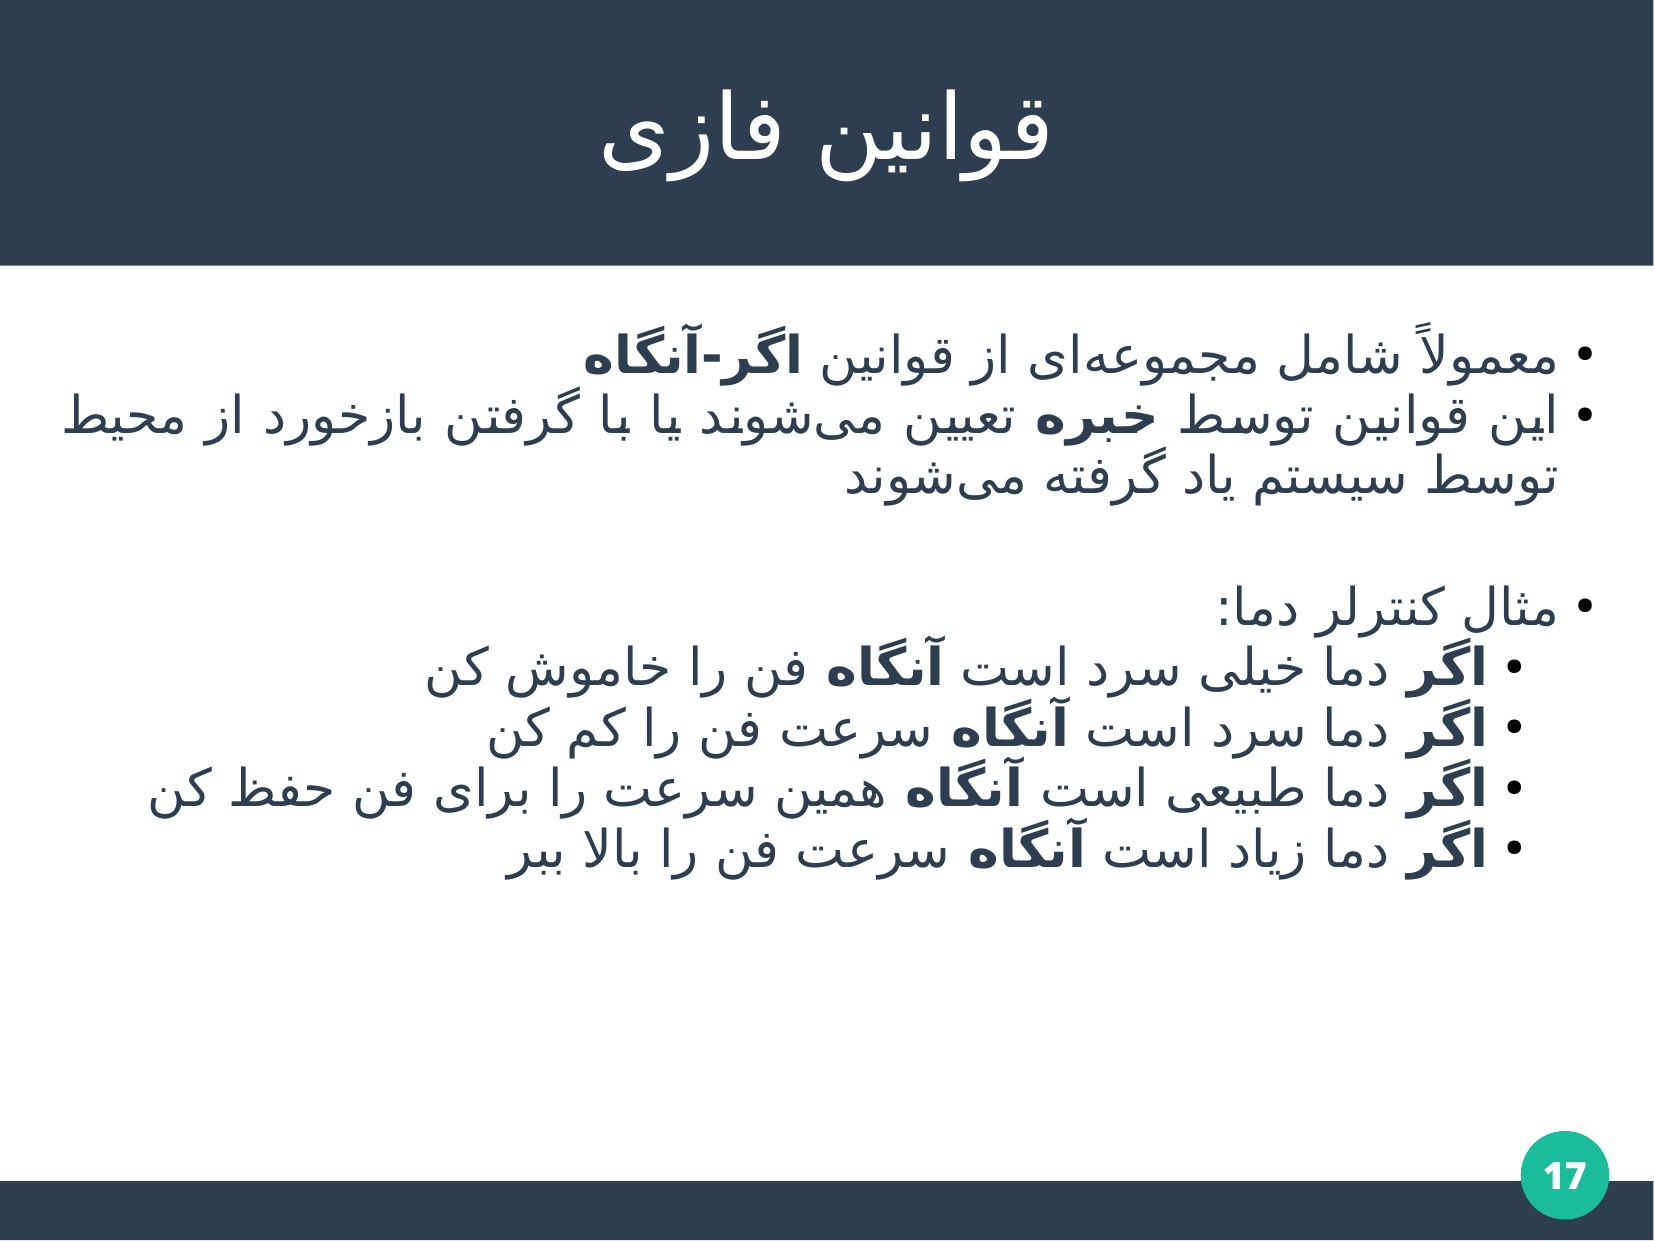

# قوانین فازی
معمولاً شامل مجموعه‌ای از قوانین اگر-آنگاه
این قوانین توسط خبره تعیین می‌شوند یا با گرفتن بازخورد از محیط توسط سیستم یاد گرفته می‌شوند
مثال کنترلر دما:
اگر دما خیلی سرد است آنگاه فن را خاموش کن
اگر دما سرد است آنگاه سرعت فن را کم کن
اگر دما طبیعی است آنگاه همین سرعت را برای فن حفظ کن
اگر دما زیاد است آنگاه سرعت فن را بالا ببر
17